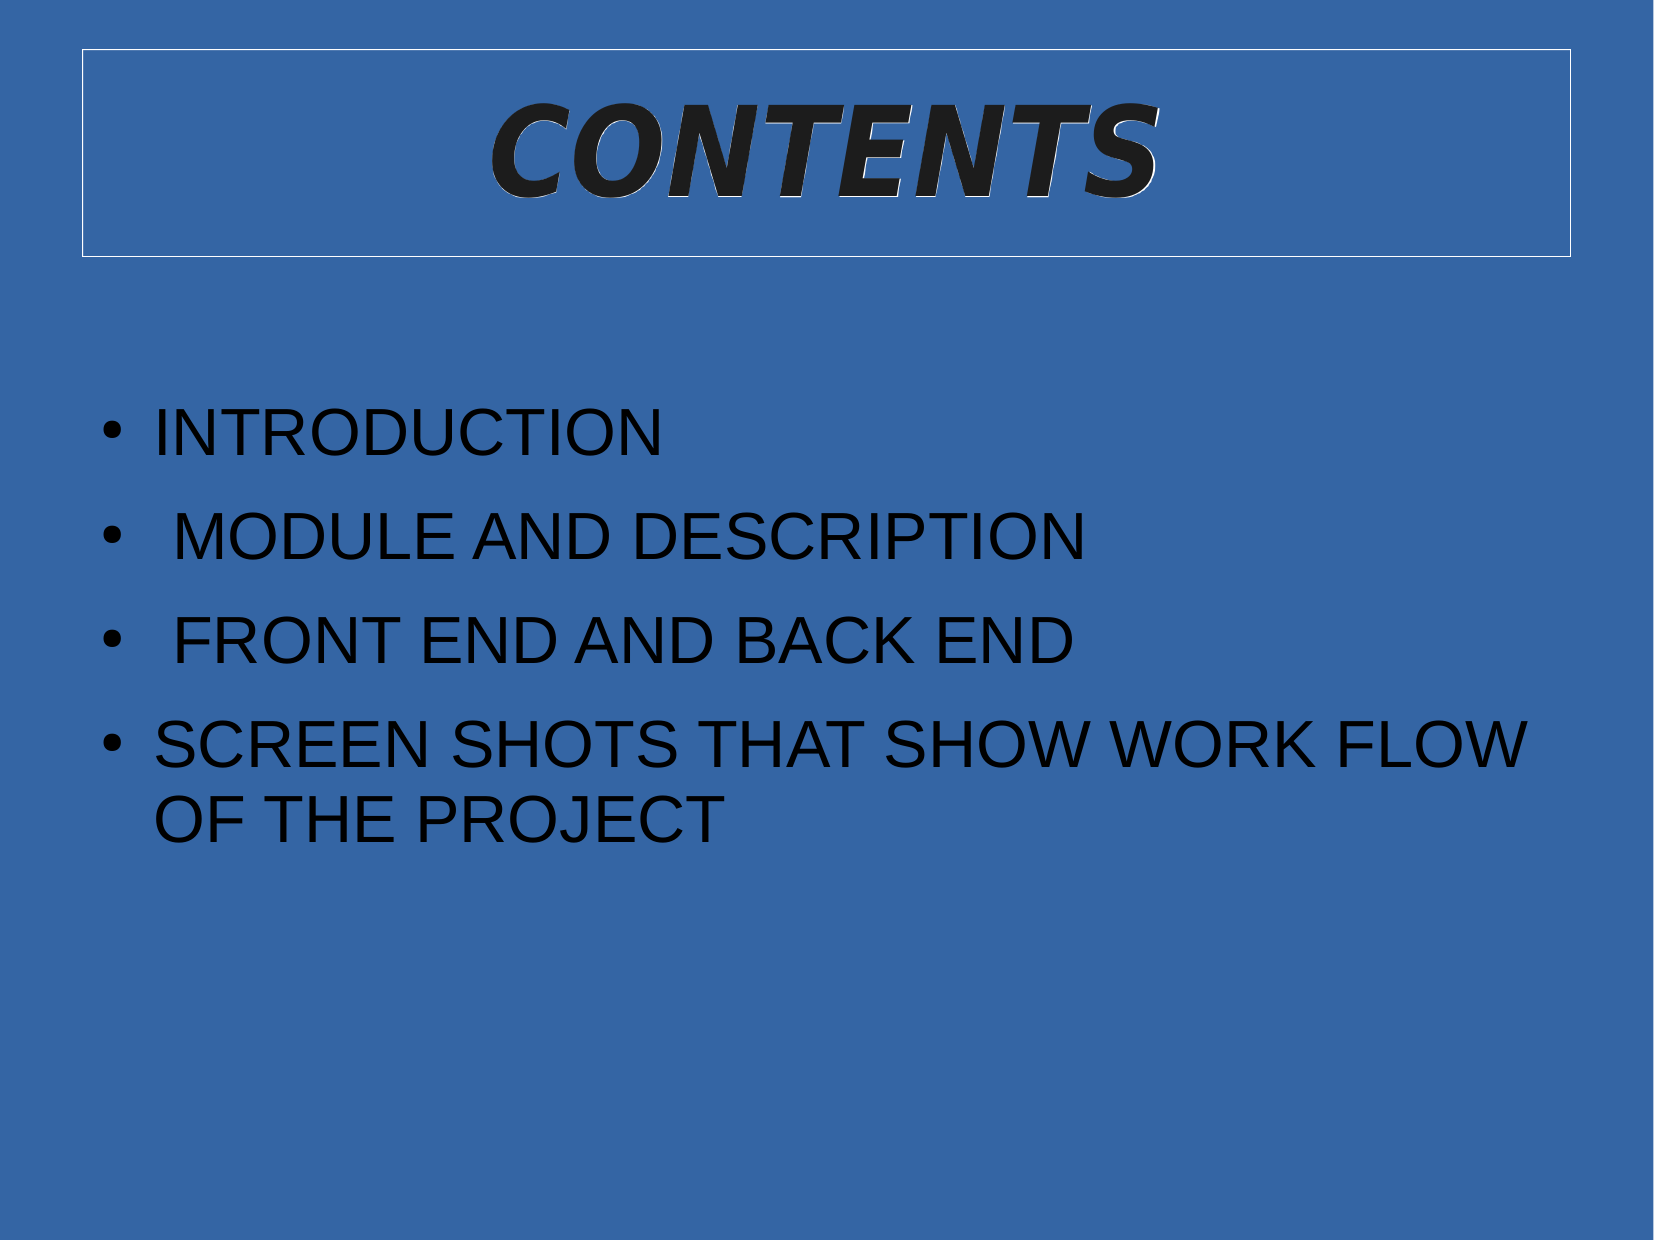

# contents
INTRODUCTION
 MODULE AND DESCRIPTION
 FRONT END AND BACK END
SCREEN SHOTS THAT SHOW WORK FLOW OF THE PROJECT